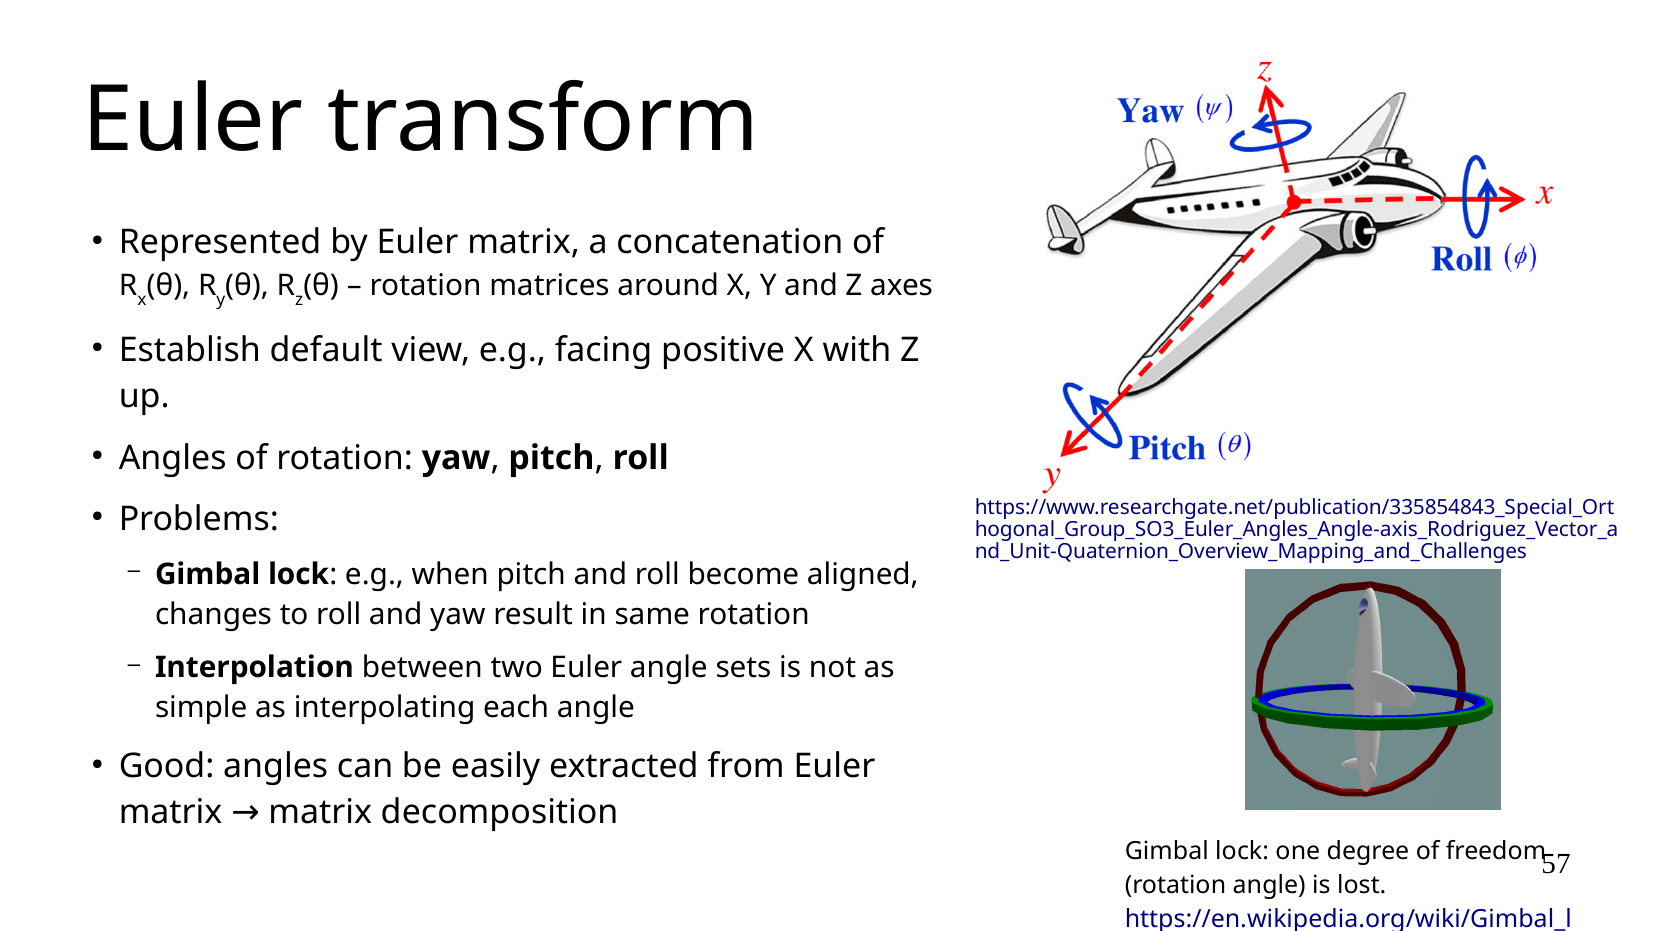

# Euler transform
Represented by Euler matrix, a concatenation of Rx(θ), Ry(θ), Rz(θ) – rotation matrices around X, Y and Z axes
Establish default view, e.g., facing positive X with Z up.
Angles of rotation: yaw, pitch, roll
Problems:
Gimbal lock: e.g., when pitch and roll become aligned, changes to roll and yaw result in same rotation
Interpolation between two Euler angle sets is not as simple as interpolating each angle
Good: angles can be easily extracted from Euler matrix → matrix decomposition
https://www.researchgate.net/publication/335854843_Special_Orthogonal_Group_SO3_Euler_Angles_Angle-axis_Rodriguez_Vector_and_Unit-Quaternion_Overview_Mapping_and_Challenges
Gimbal lock: one degree of freedom (rotation angle) is lost.
https://en.wikipedia.org/wiki/Gimbal_lock
57